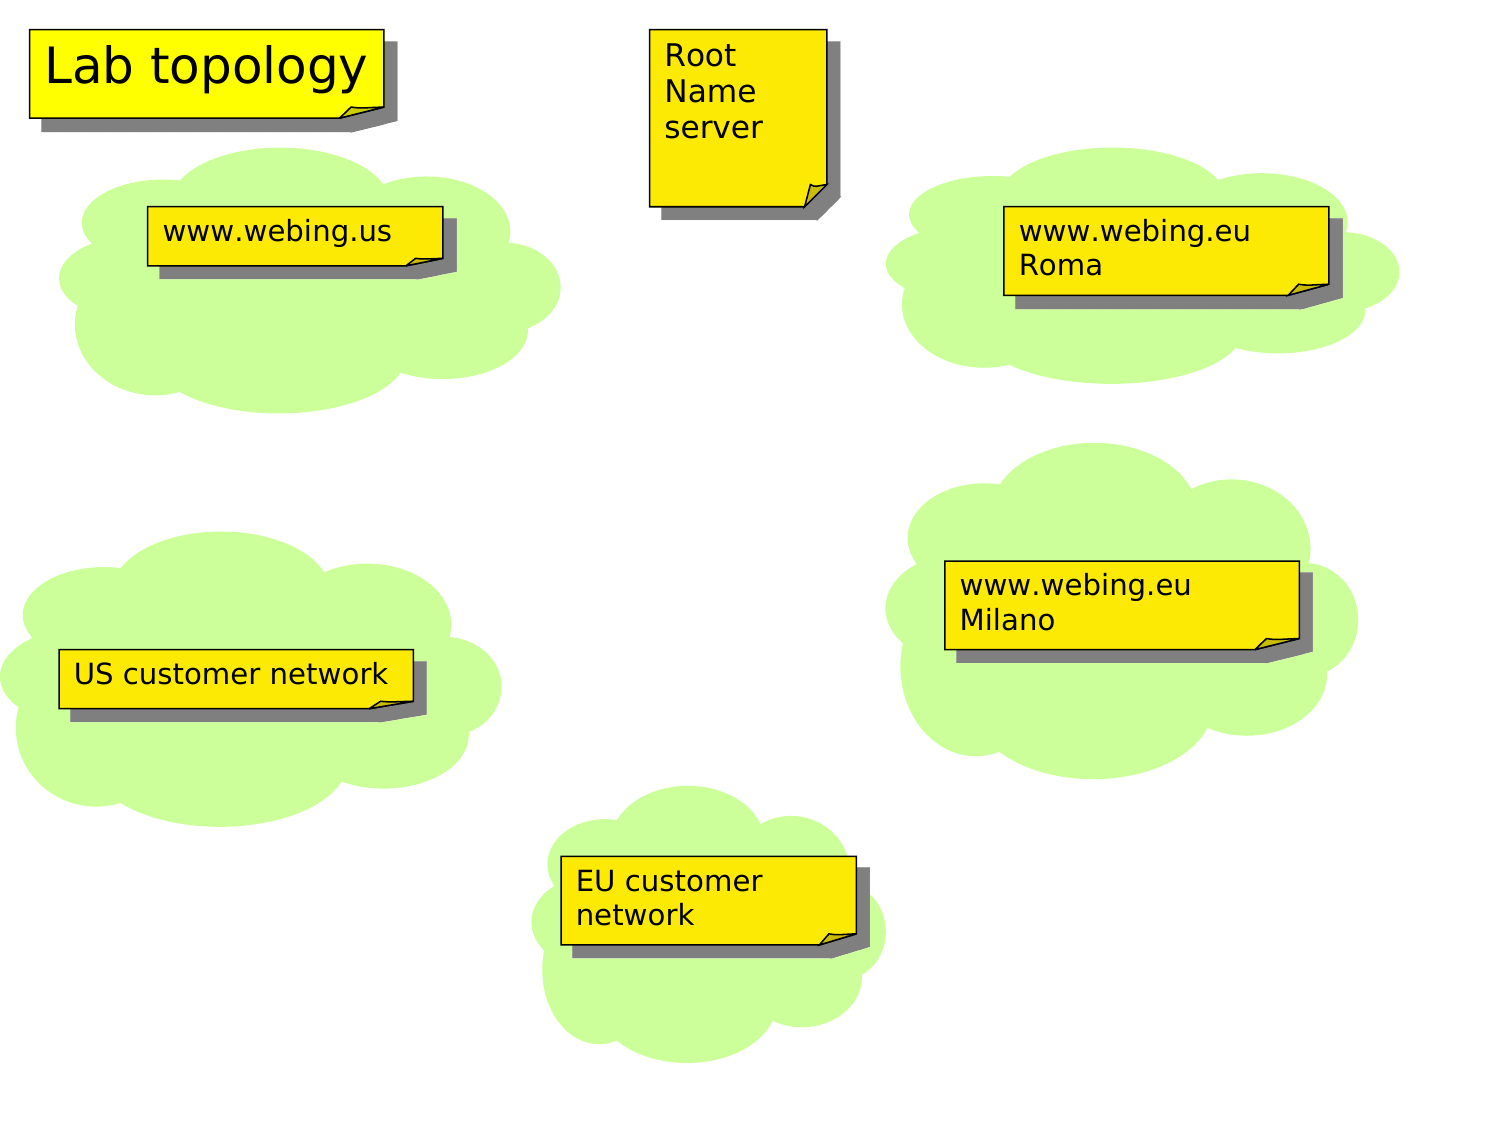

Lab topology
Root
Name server
www.webing.us
www.webing.eu Roma
www.webing.eu Milano
US customer network
EU customer
network